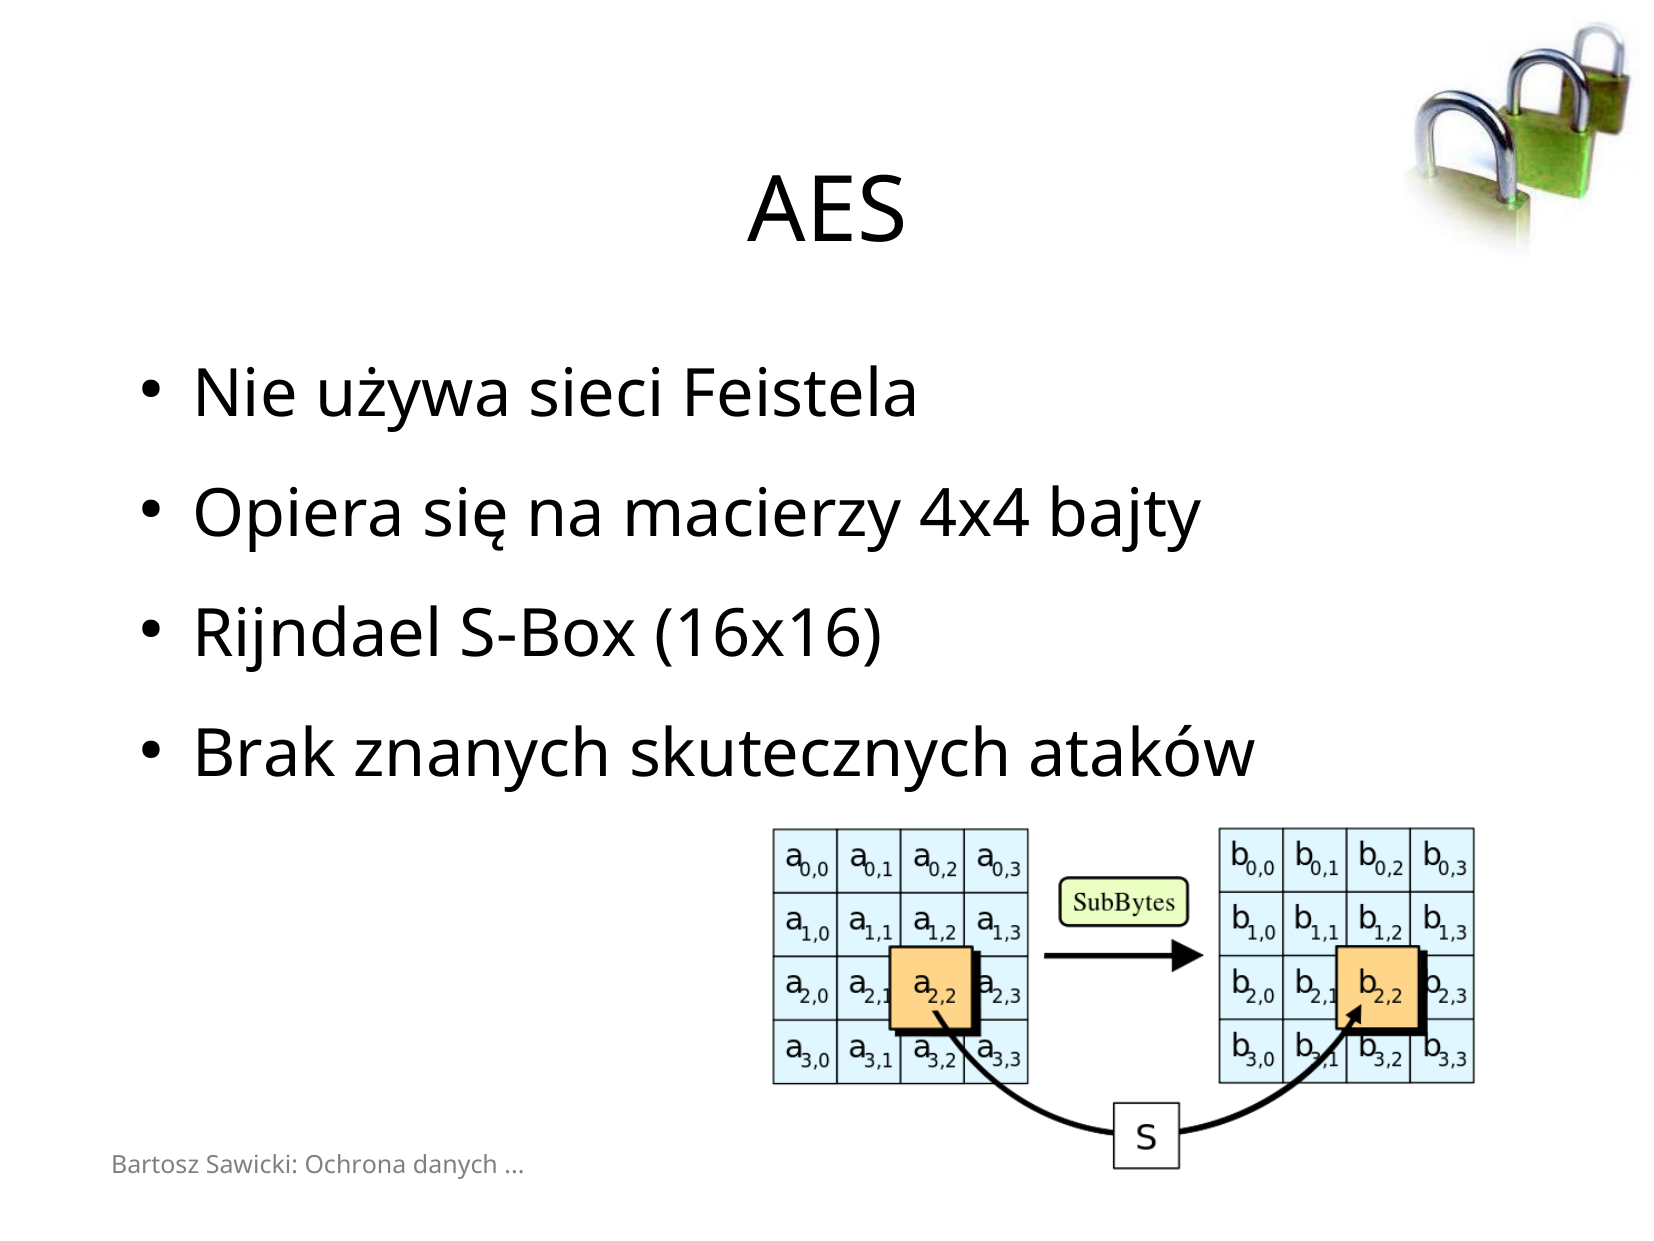

# AES
Nie używa sieci Feistela
Opiera się na macierzy 4x4 bajty
Rijndael S-Box (16x16)
Brak znanych skutecznych ataków